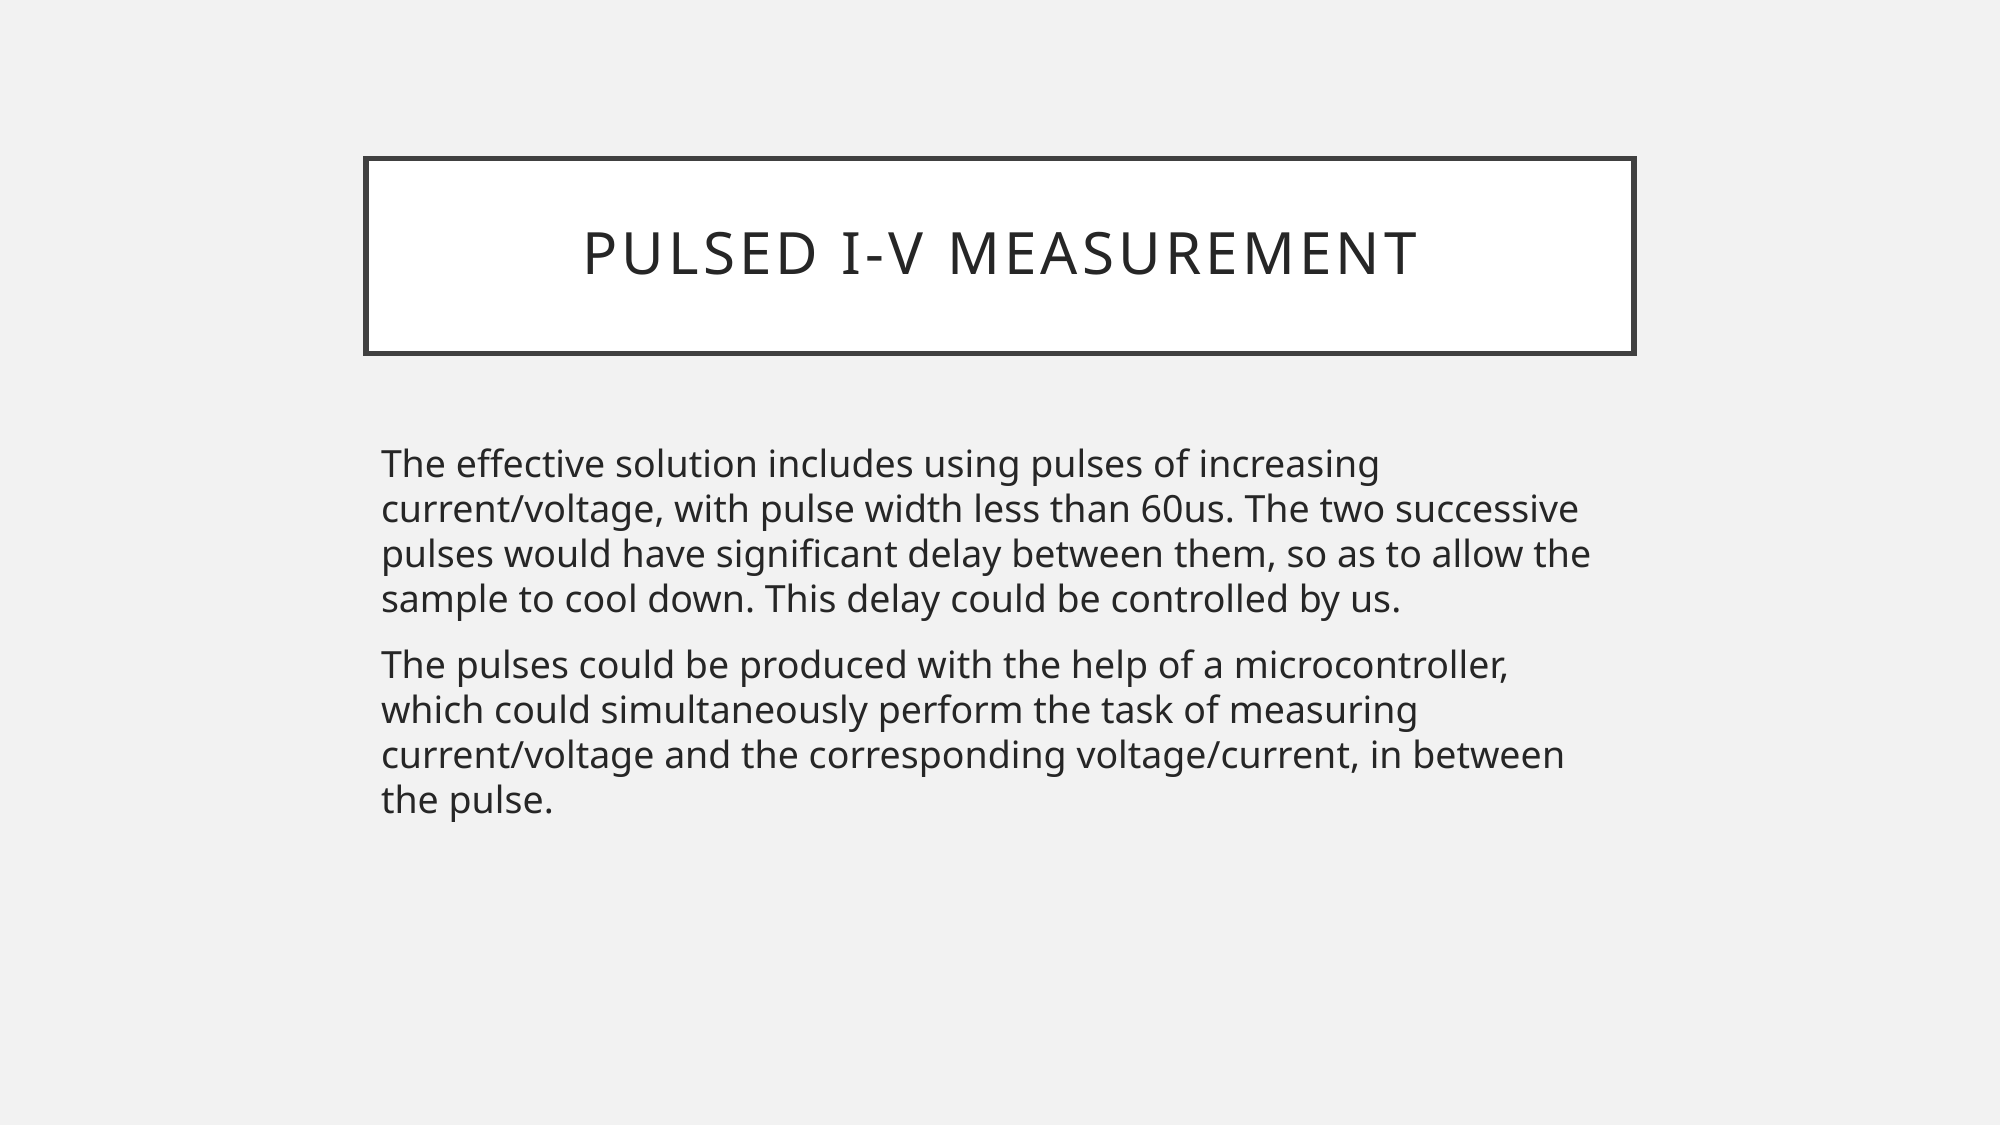

# PULSED i-v MEASUREMENT
The effective solution includes using pulses of increasing current/voltage, with pulse width less than 60us. The two successive pulses would have significant delay between them, so as to allow the sample to cool down. This delay could be controlled by us.
The pulses could be produced with the help of a microcontroller, which could simultaneously perform the task of measuring current/voltage and the corresponding voltage/current, in between the pulse.